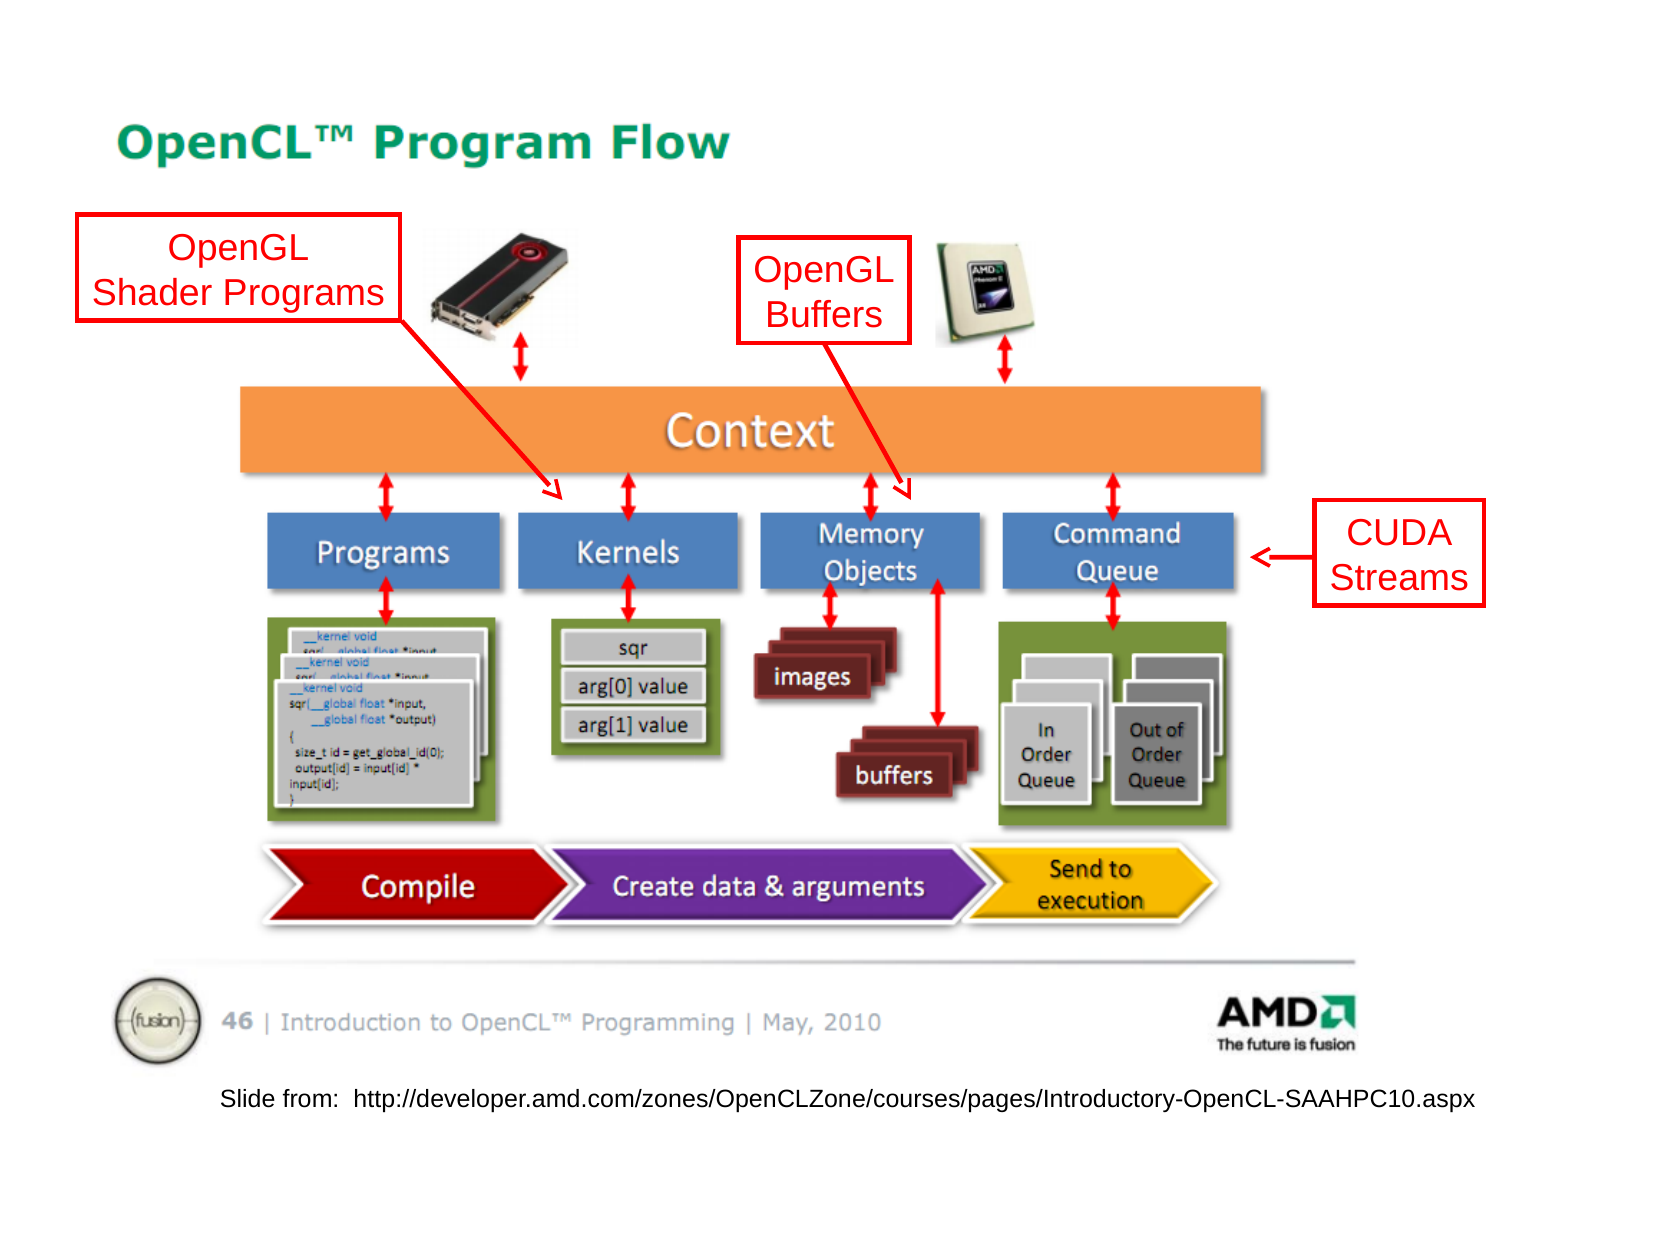

OpenGL
Shader Programs
OpenGL
Buffers
CUDA
Streams
Slide from: http://developer.amd.com/zones/OpenCLZone/courses/pages/Introductory-OpenCL-SAAHPC10.aspx